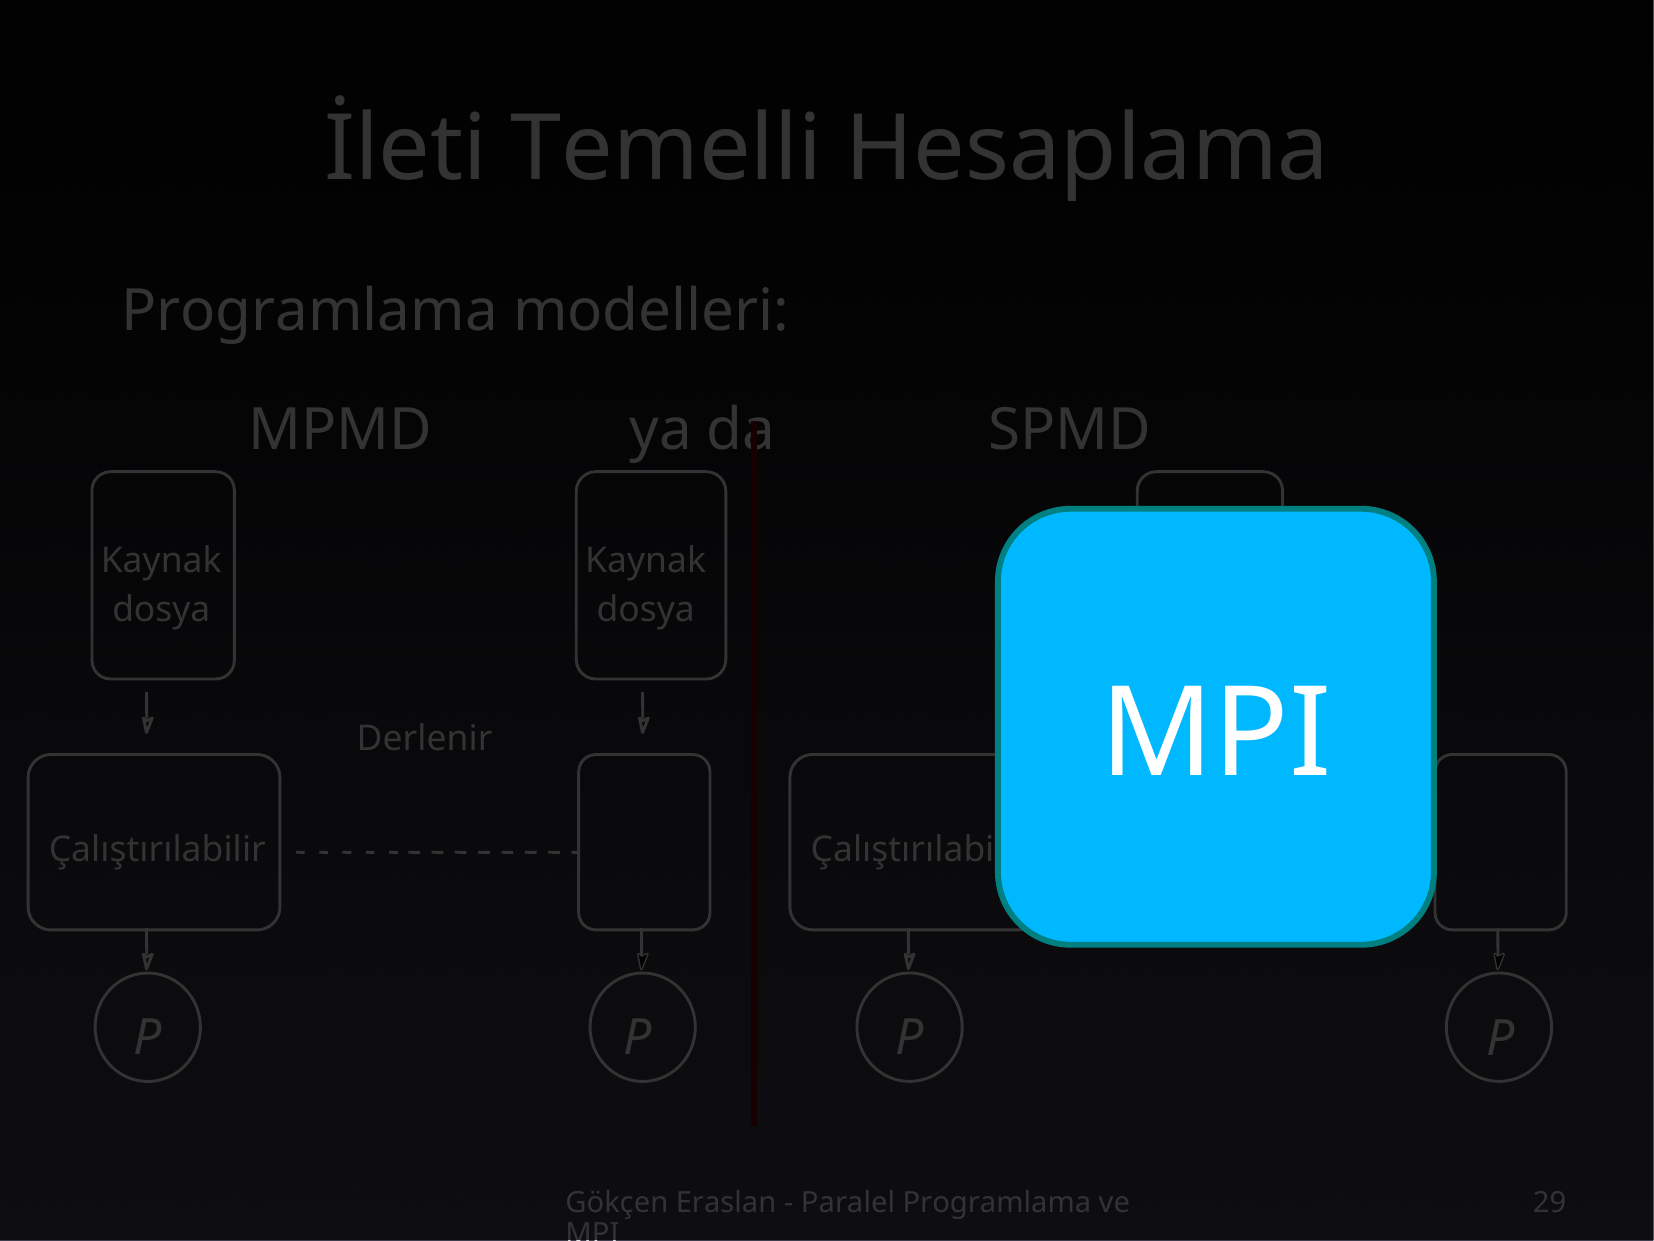

# İleti Temelli Hesaplama
Programlama modelleri:
	MPMD ya da SPMD
MPI
Kaynak
dosya
Kaynak
dosya
Kaynak
dosya
Derlenir
Derlenir
Çalıştırılabilir
Çalıştırılabilir
P
P
P
P
Gökçen Eraslan - Paralel Programlama ve MPI
29